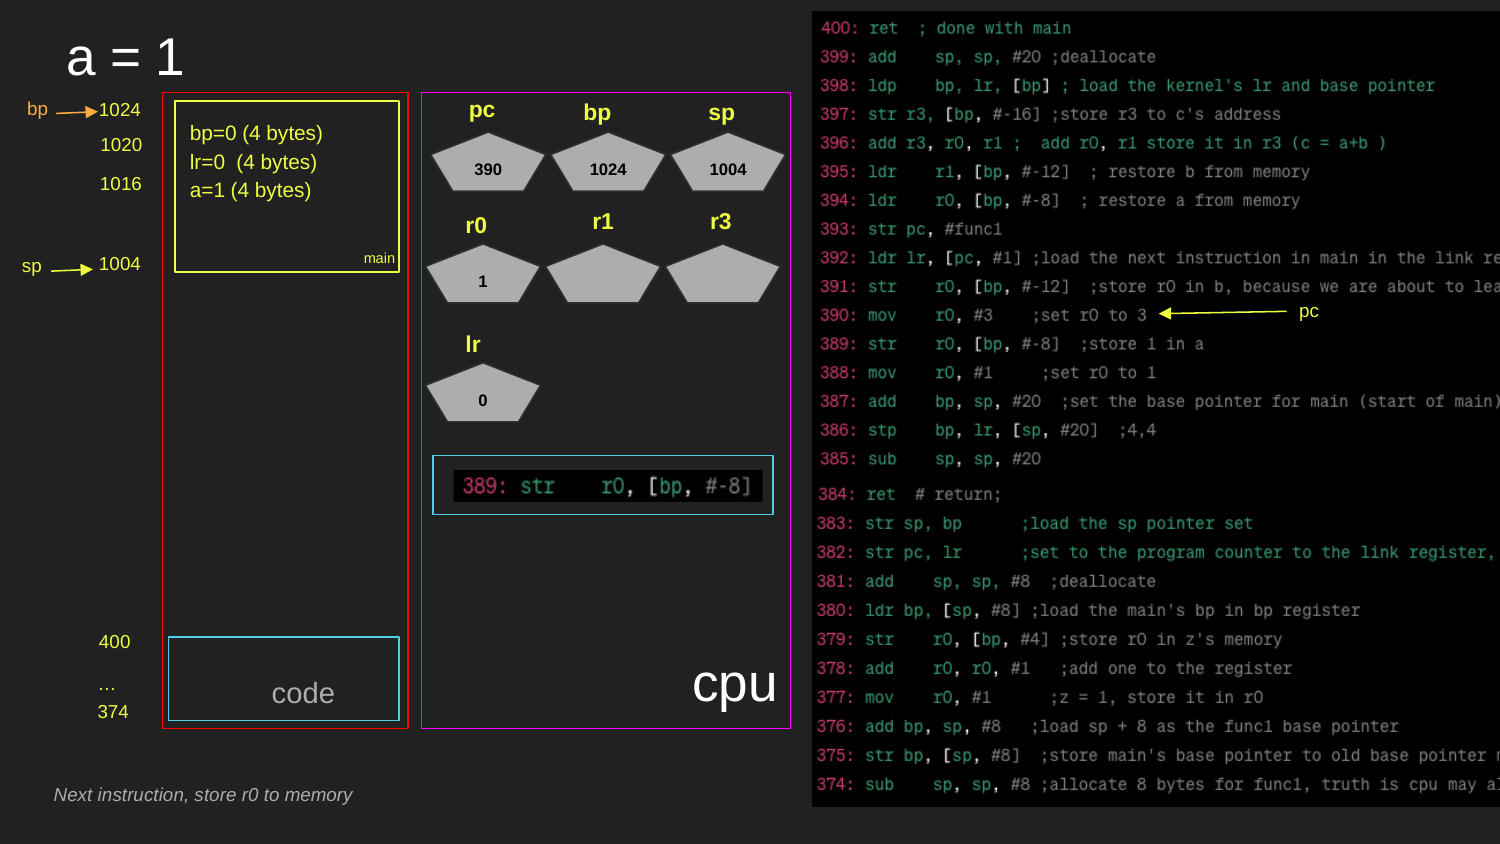

# a = 1
pc
bp
1024
bp
sp
bp=0 (4 bytes)
lr=0 (4 bytes)
a=1 (4 bytes)
1020
390
1024
1004
1016
r1
r3
r0
main
1004
sp
1
pc
lr
0
400
cpu
…
code
374
Next instruction, store r0 to memory